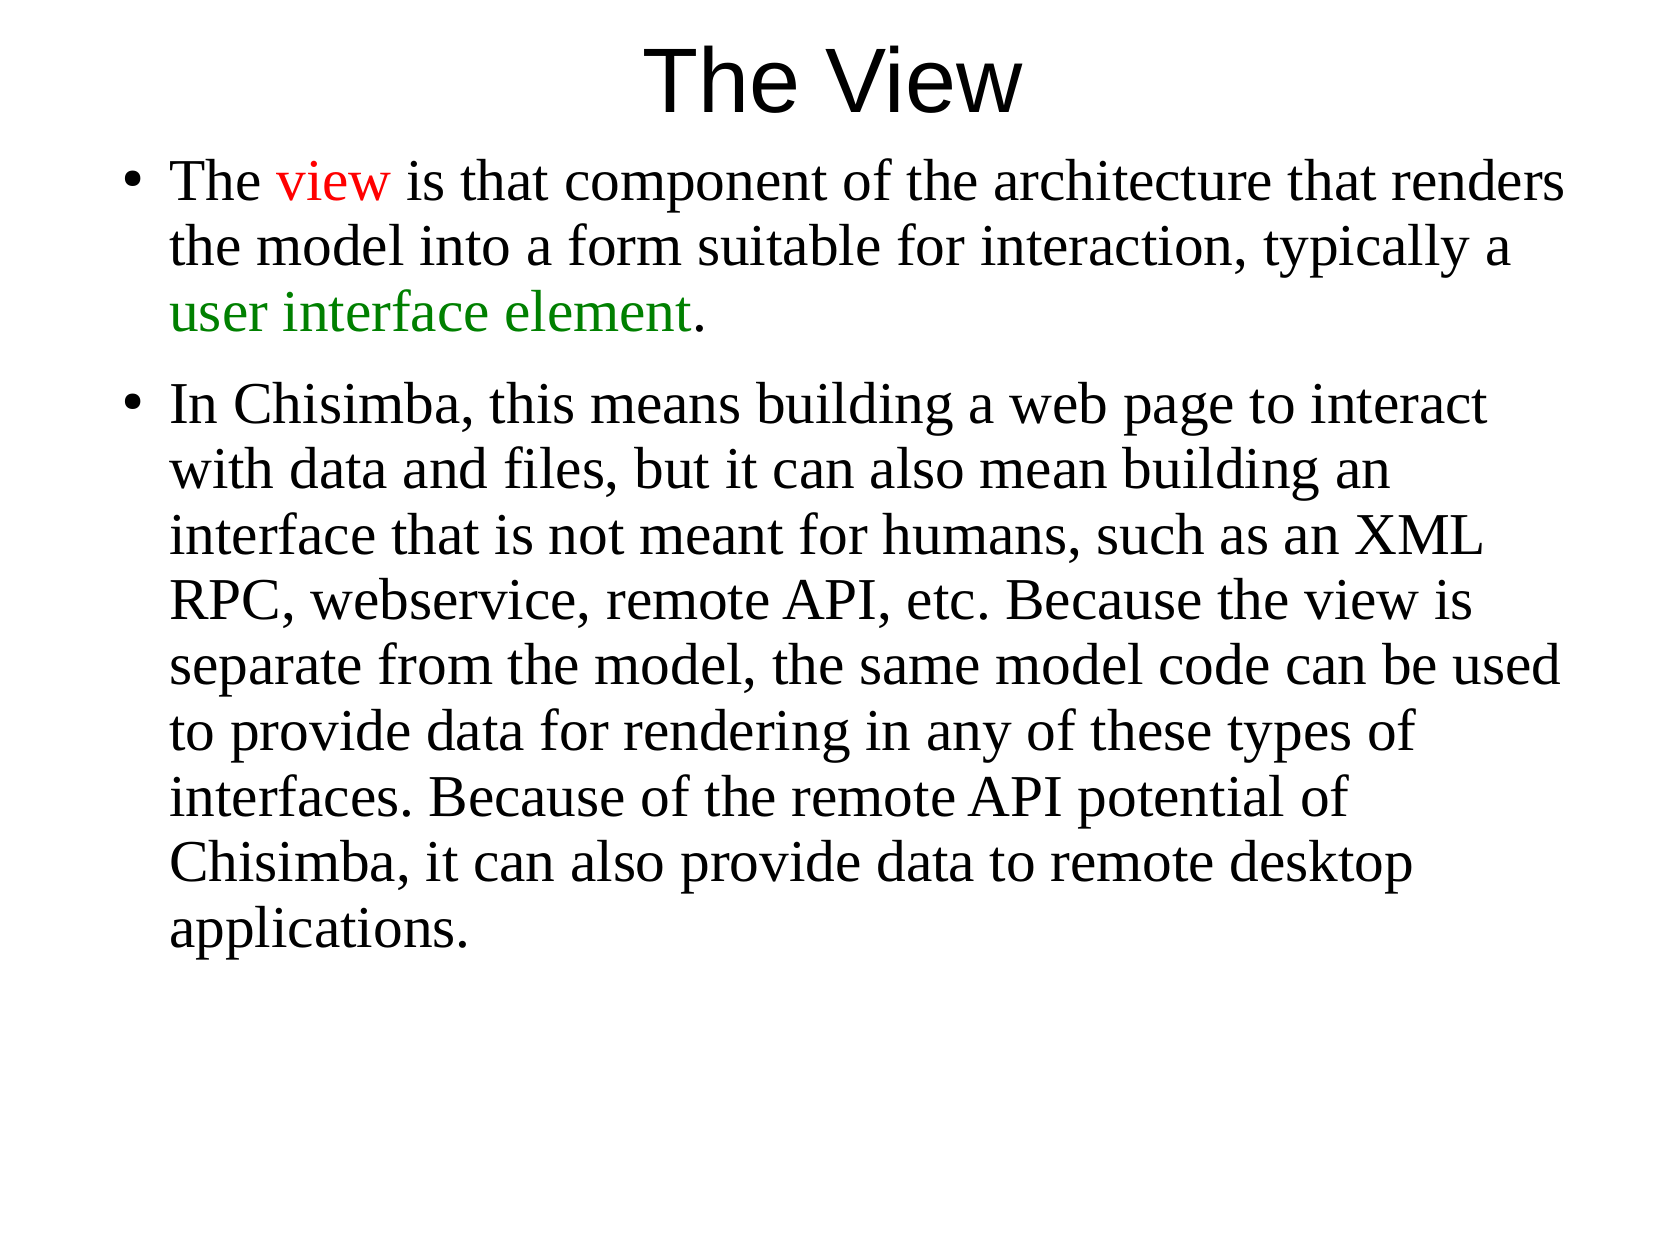

# The View
The view is that component of the architecture that renders the model into a form suitable for interaction, typically a user interface element.
In Chisimba, this means building a web page to interact with data and files, but it can also mean building an interface that is not meant for humans, such as an XML RPC, webservice, remote API, etc. Because the view is separate from the model, the same model code can be used to provide data for rendering in any of these types of interfaces. Because of the remote API potential of Chisimba, it can also provide data to remote desktop applications.